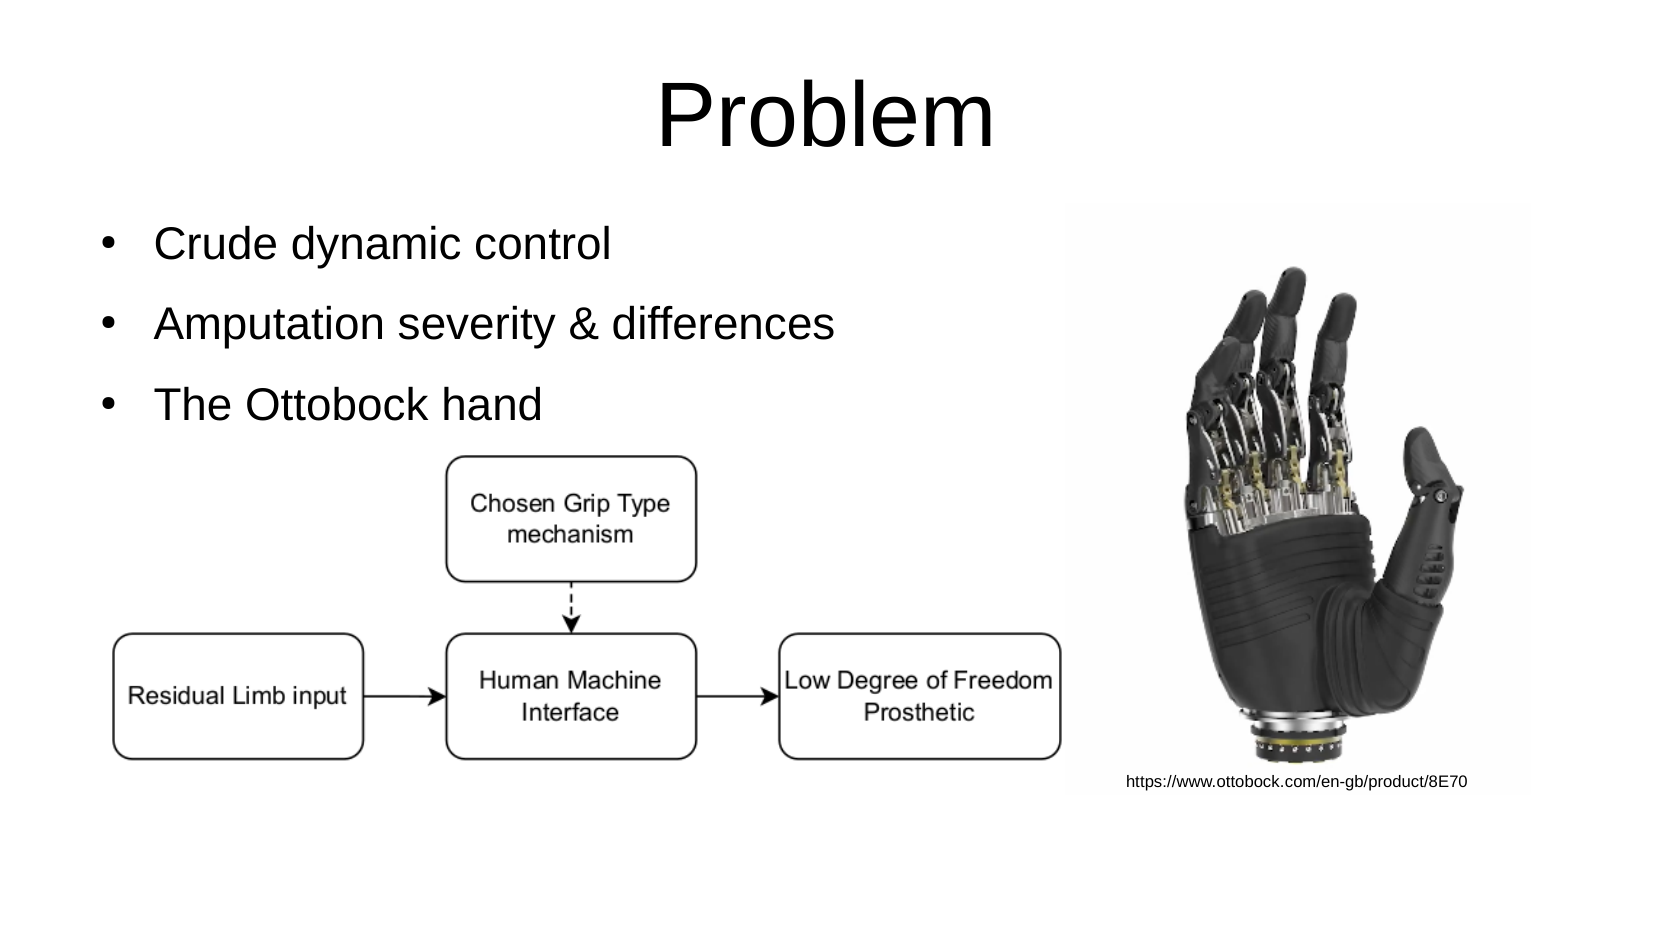

# Problem
Crude dynamic control
Amputation severity & differences
The Ottobock hand
https://www.ottobock.com/en-gb/product/8E70